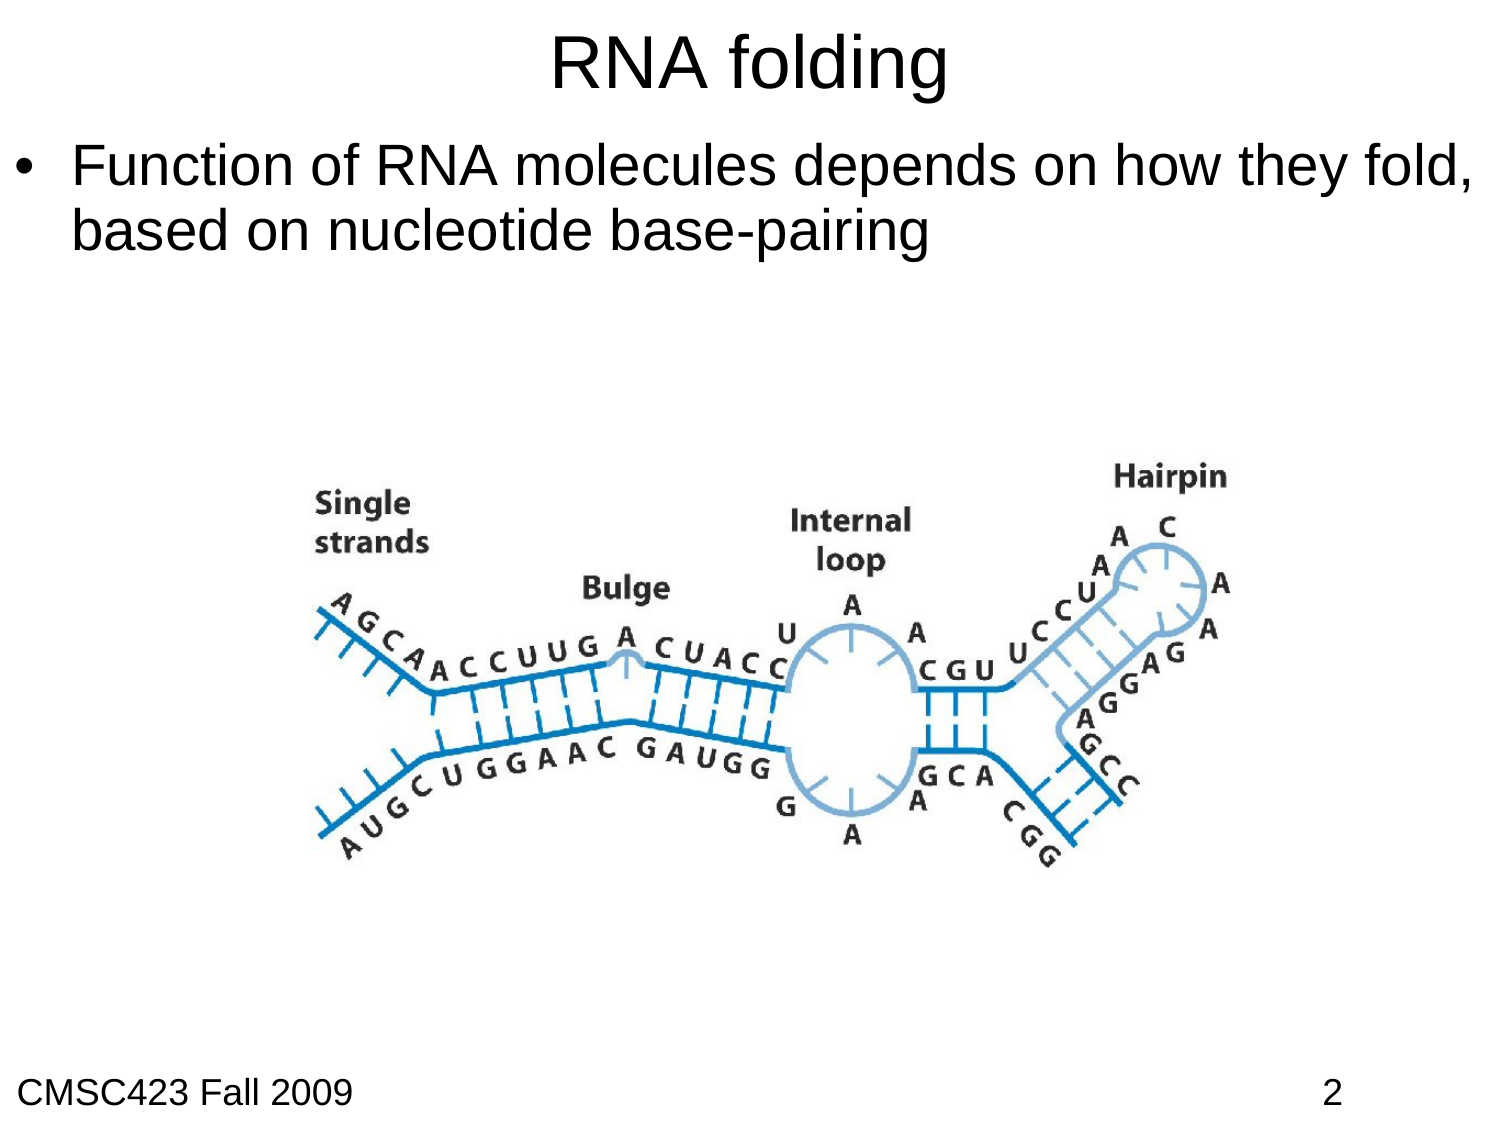

# RNA folding
Function of RNA molecules depends on how they fold, based on nucleotide base-pairing
CMSC423 Fall 2009
2